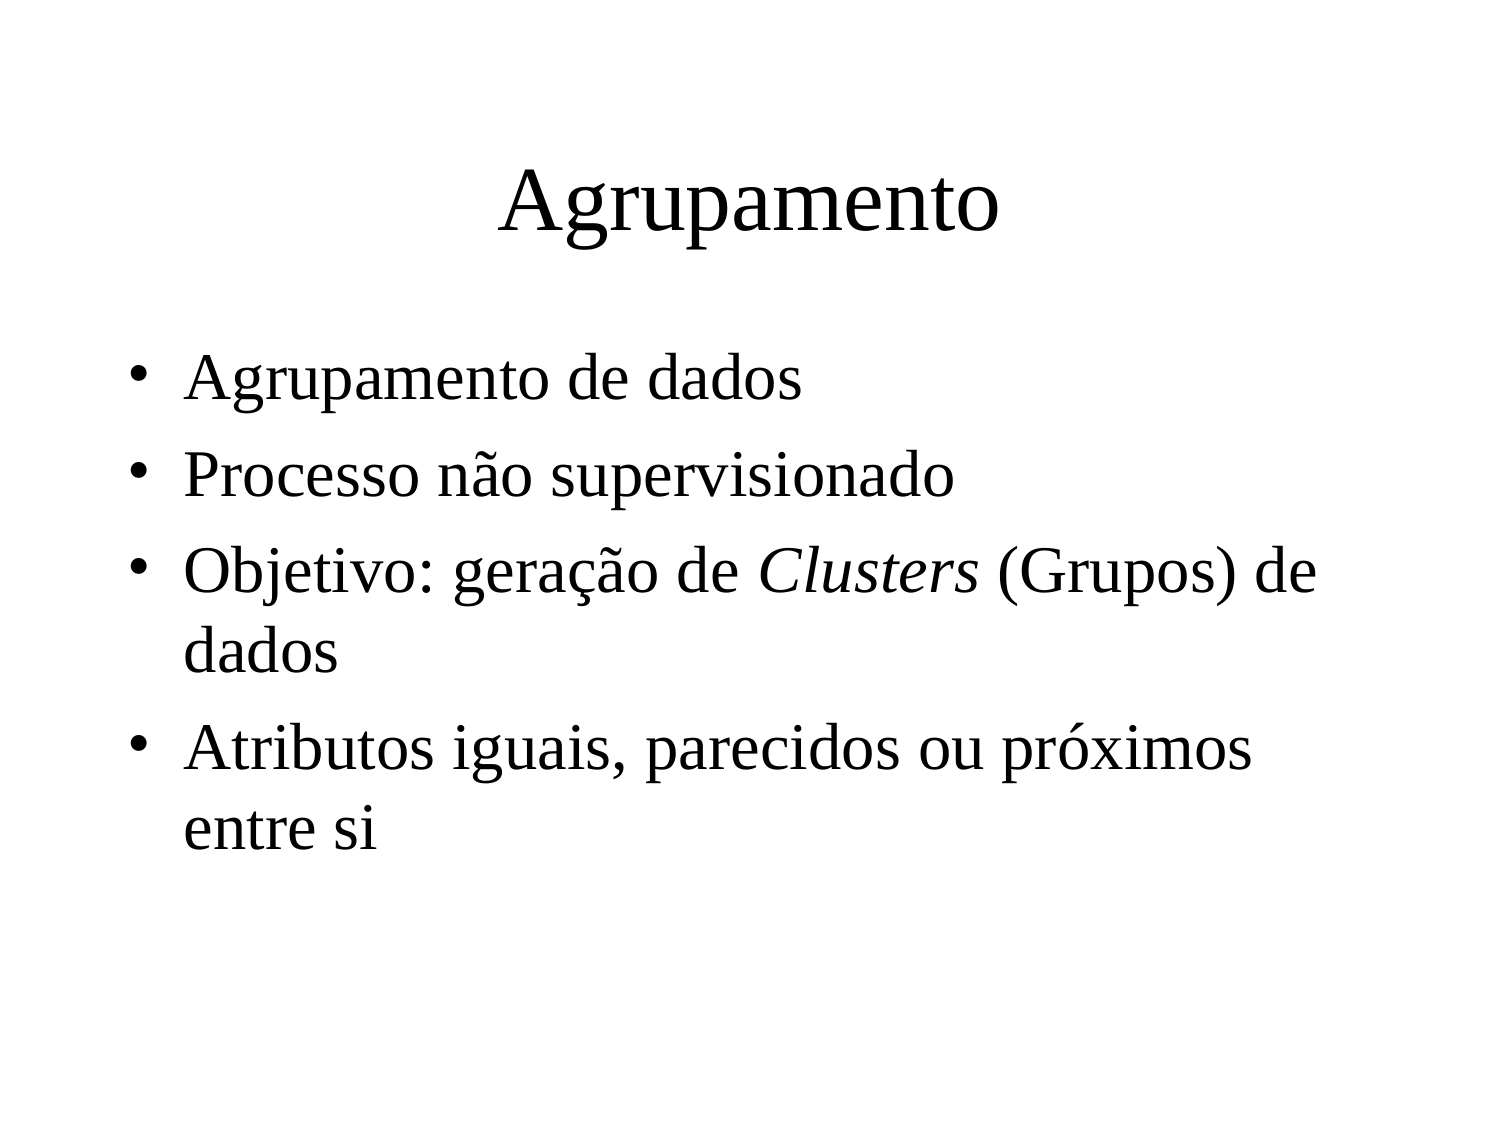

# Agrupamento
Agrupamento de dados
Processo não supervisionado
Objetivo: geração de Clusters (Grupos) de dados
Atributos iguais, parecidos ou próximos entre si